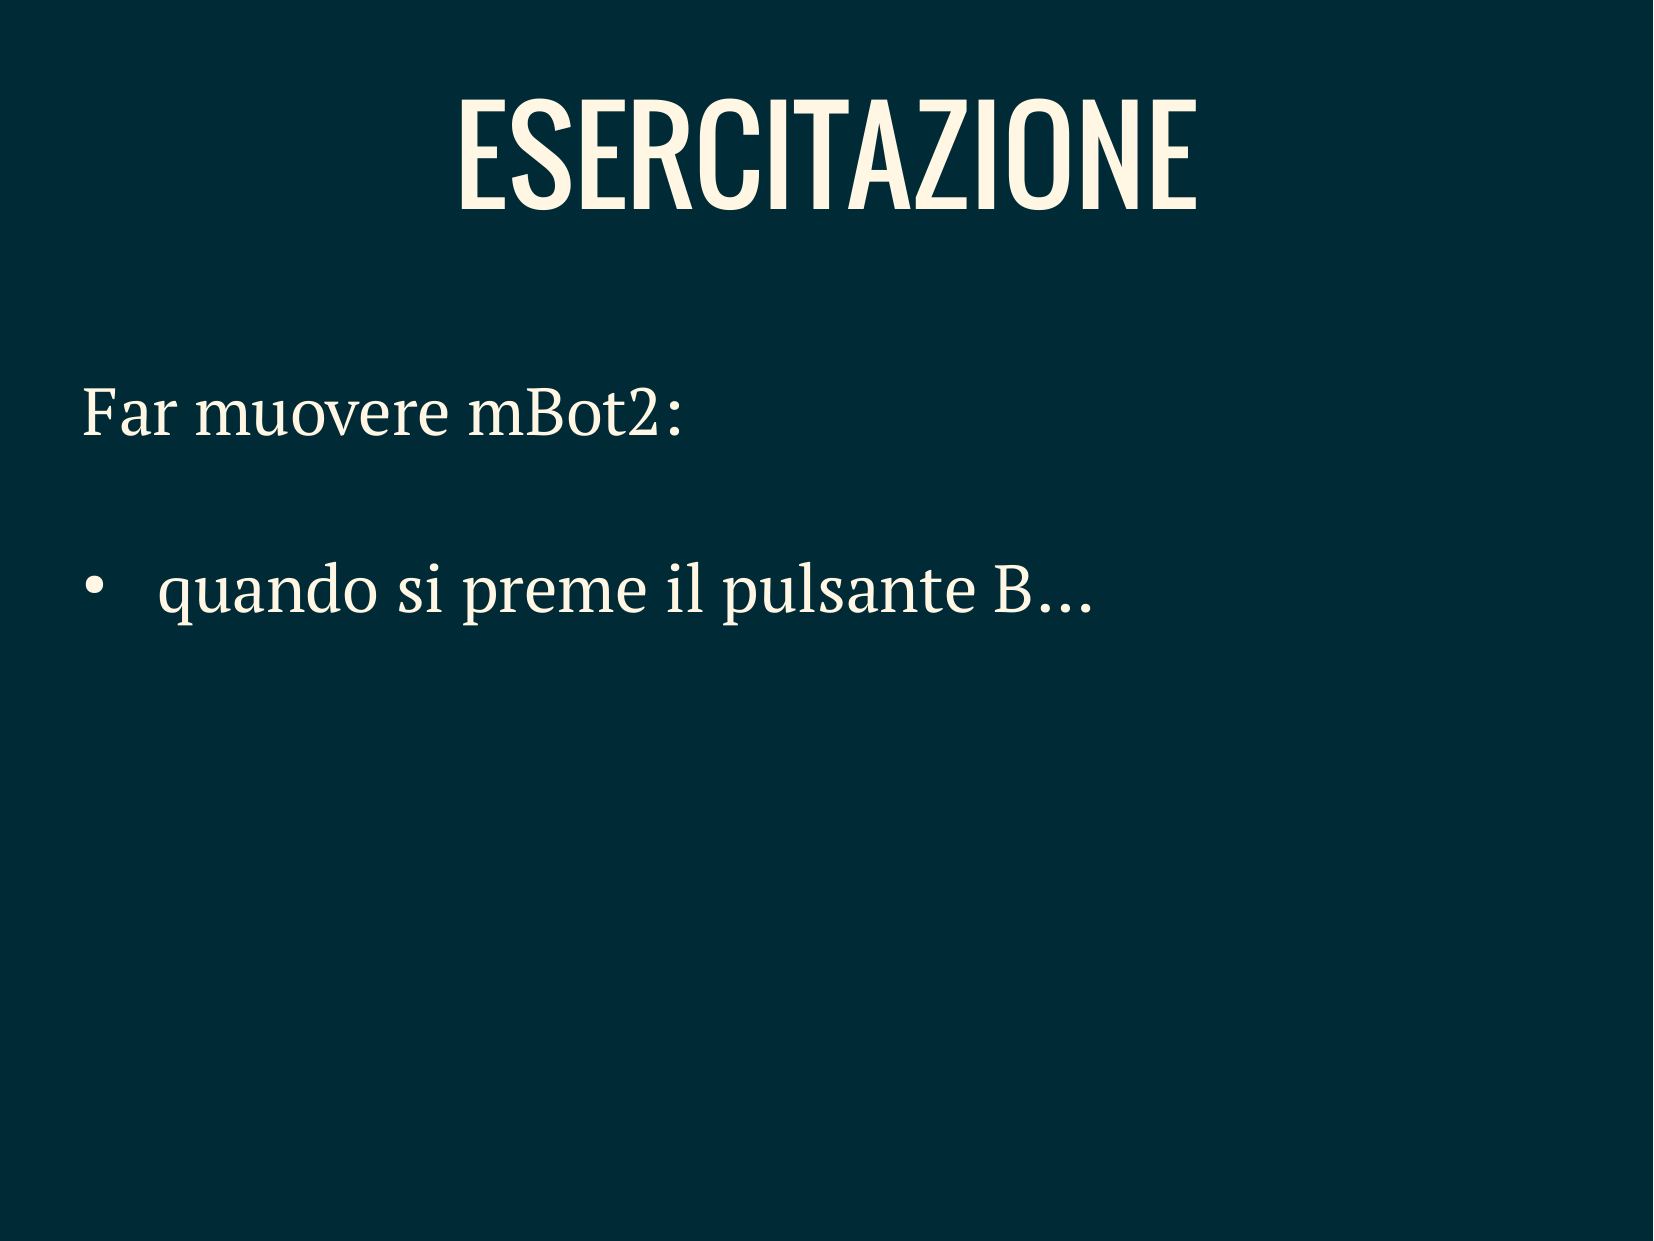

# ESERCITAZIONE
Far muovere mBot2:
quando si preme il pulsante B…